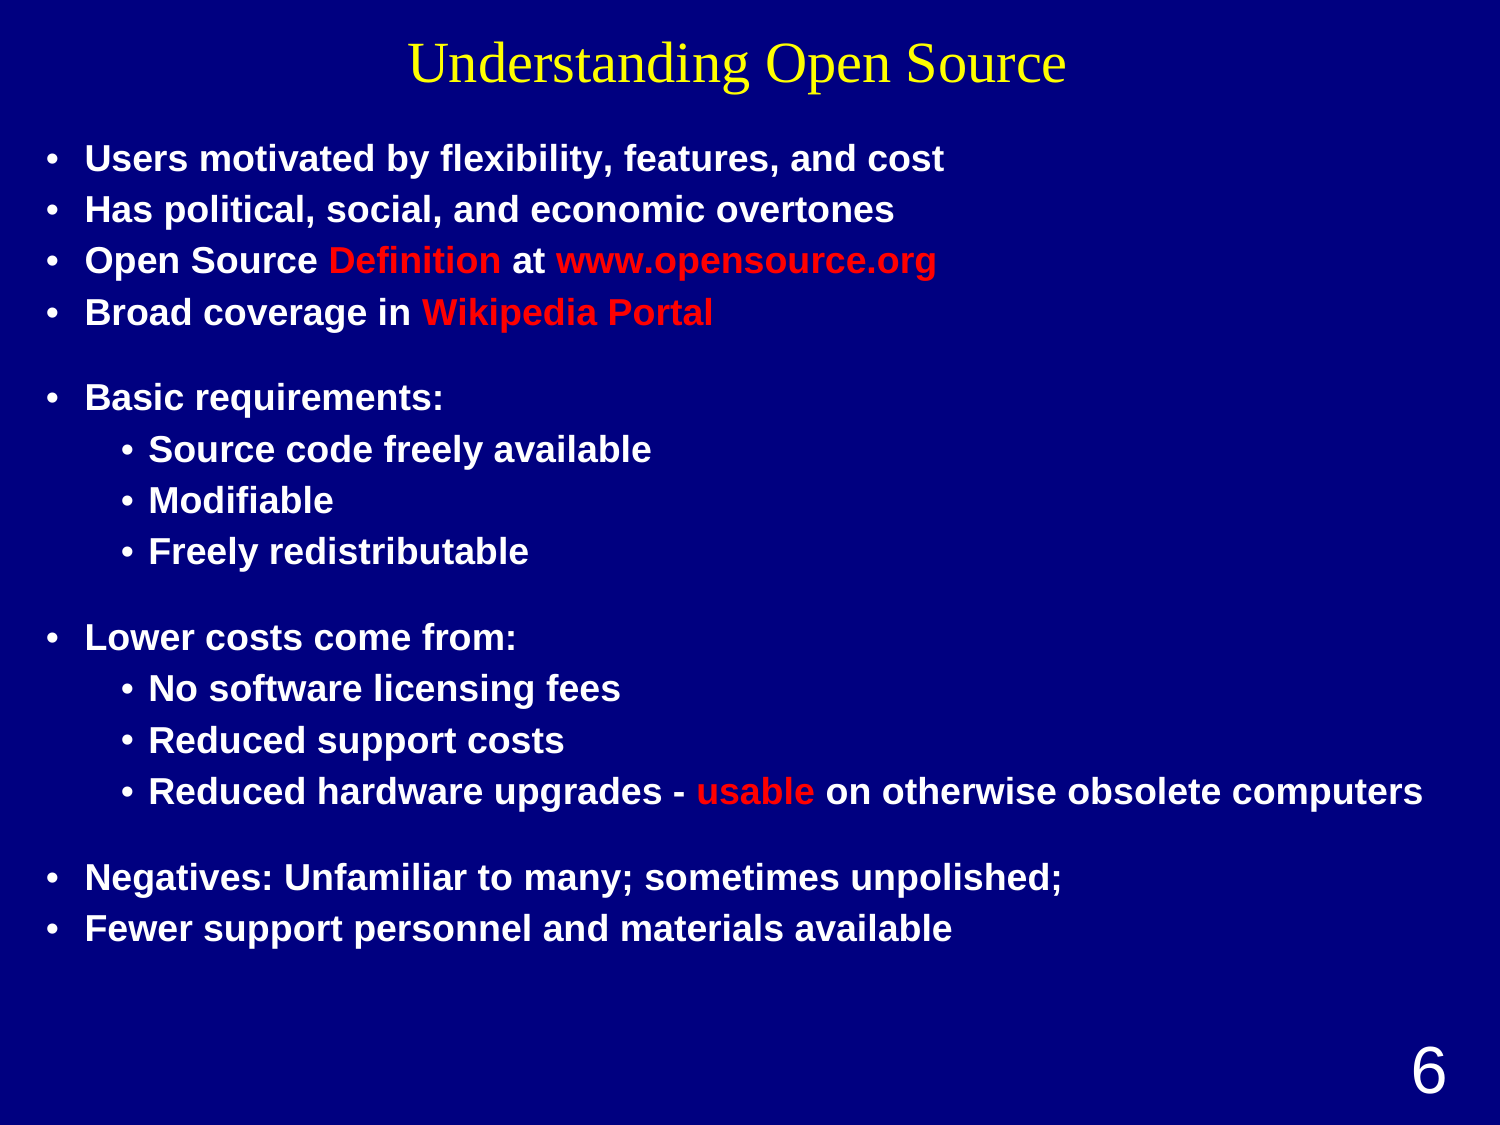

# Understanding Open Source
Users motivated by flexibility, features, and cost
Has political, social, and economic overtones
Open Source Definition at www.opensource.org
Broad coverage in Wikipedia Portal
Basic requirements:
Source code freely available
Modifiable
Freely redistributable
Lower costs come from:
No software licensing fees
Reduced support costs
Reduced hardware upgrades - usable on otherwise obsolete computers
Negatives: Unfamiliar to many; sometimes unpolished;
Fewer support personnel and materials available